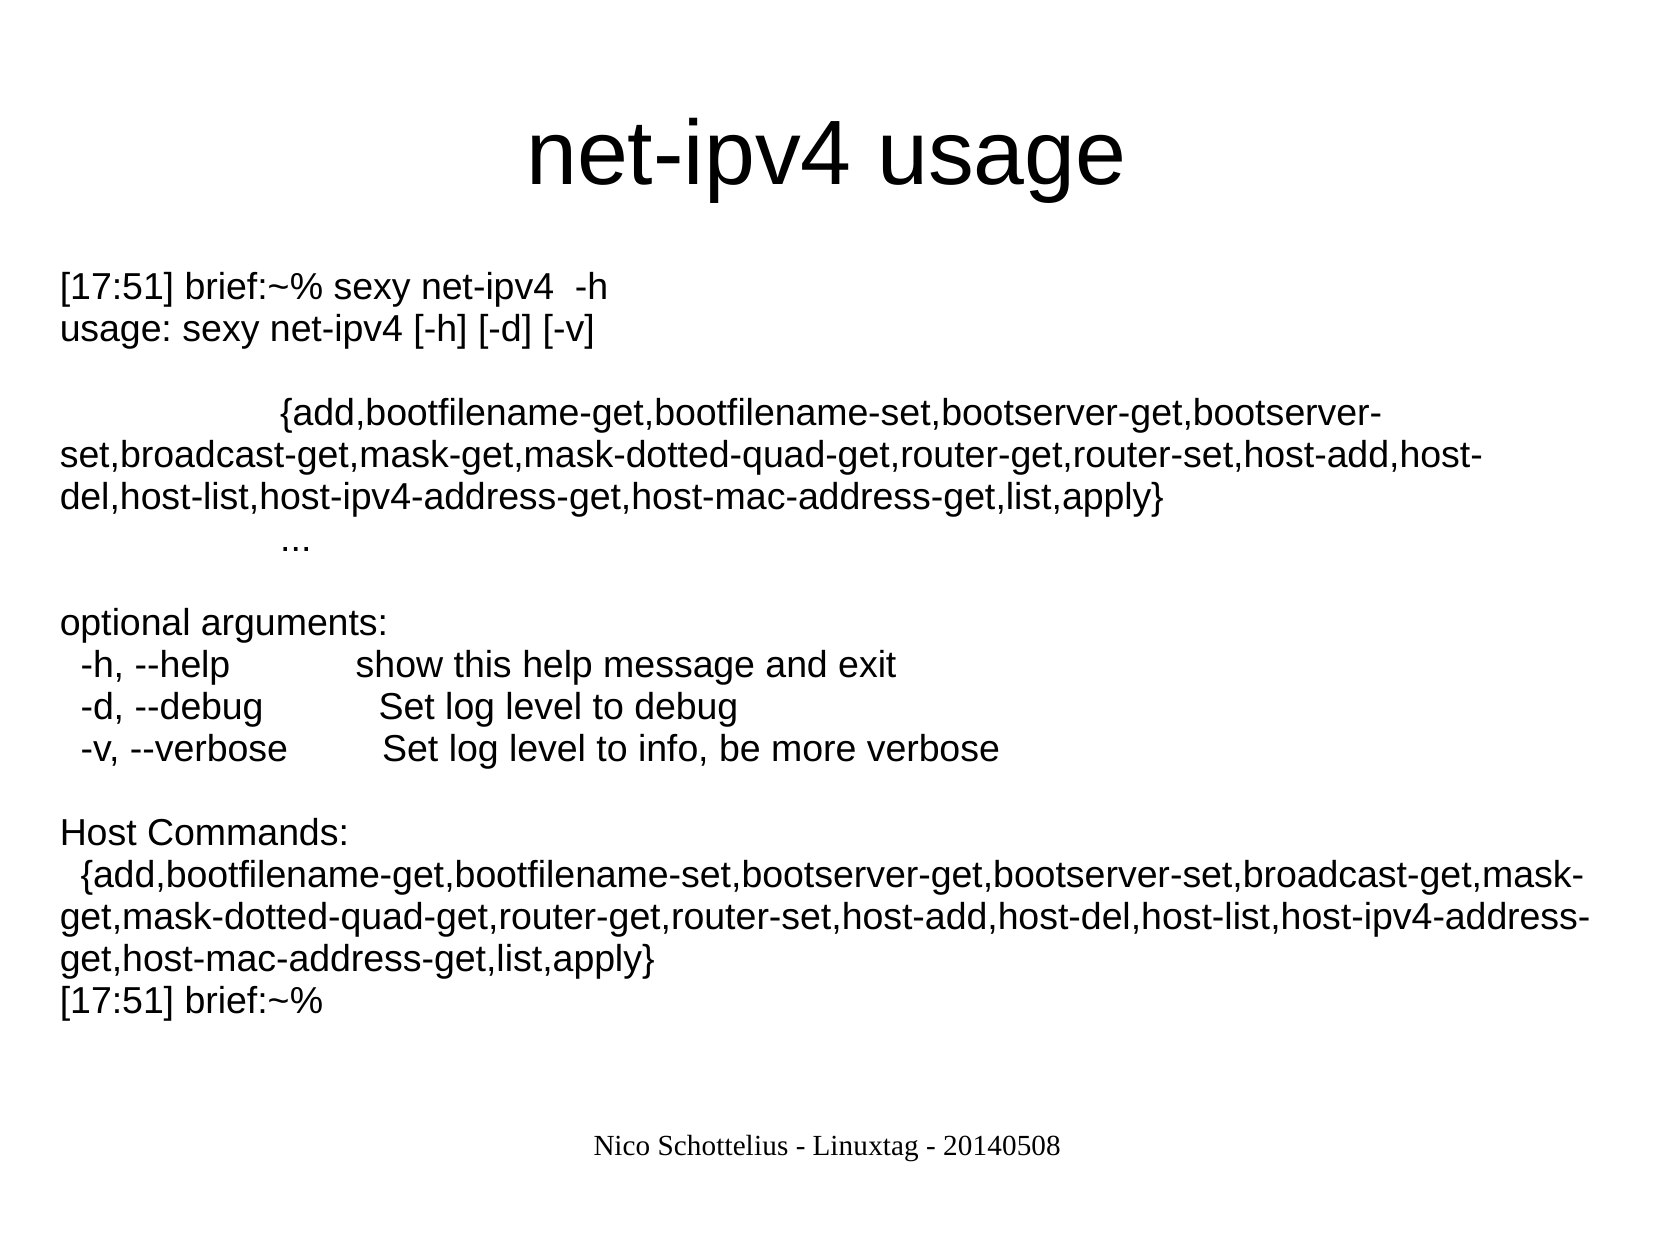

# net-ipv4 usage
[17:51] brief:~% sexy net-ipv4 -h
usage: sexy net-ipv4 [-h] [-d] [-v]
 {add,bootfilename-get,bootfilename-set,bootserver-get,bootserver-set,broadcast-get,mask-get,mask-dotted-quad-get,router-get,router-set,host-add,host-del,host-list,host-ipv4-address-get,host-mac-address-get,list,apply}
 ...
optional arguments:
 -h, --help show this help message and exit
 -d, --debug Set log level to debug
 -v, --verbose Set log level to info, be more verbose
Host Commands:
 {add,bootfilename-get,bootfilename-set,bootserver-get,bootserver-set,broadcast-get,mask-get,mask-dotted-quad-get,router-get,router-set,host-add,host-del,host-list,host-ipv4-address-get,host-mac-address-get,list,apply}
[17:51] brief:~%
Nico Schottelius - Linuxtag - 20140508